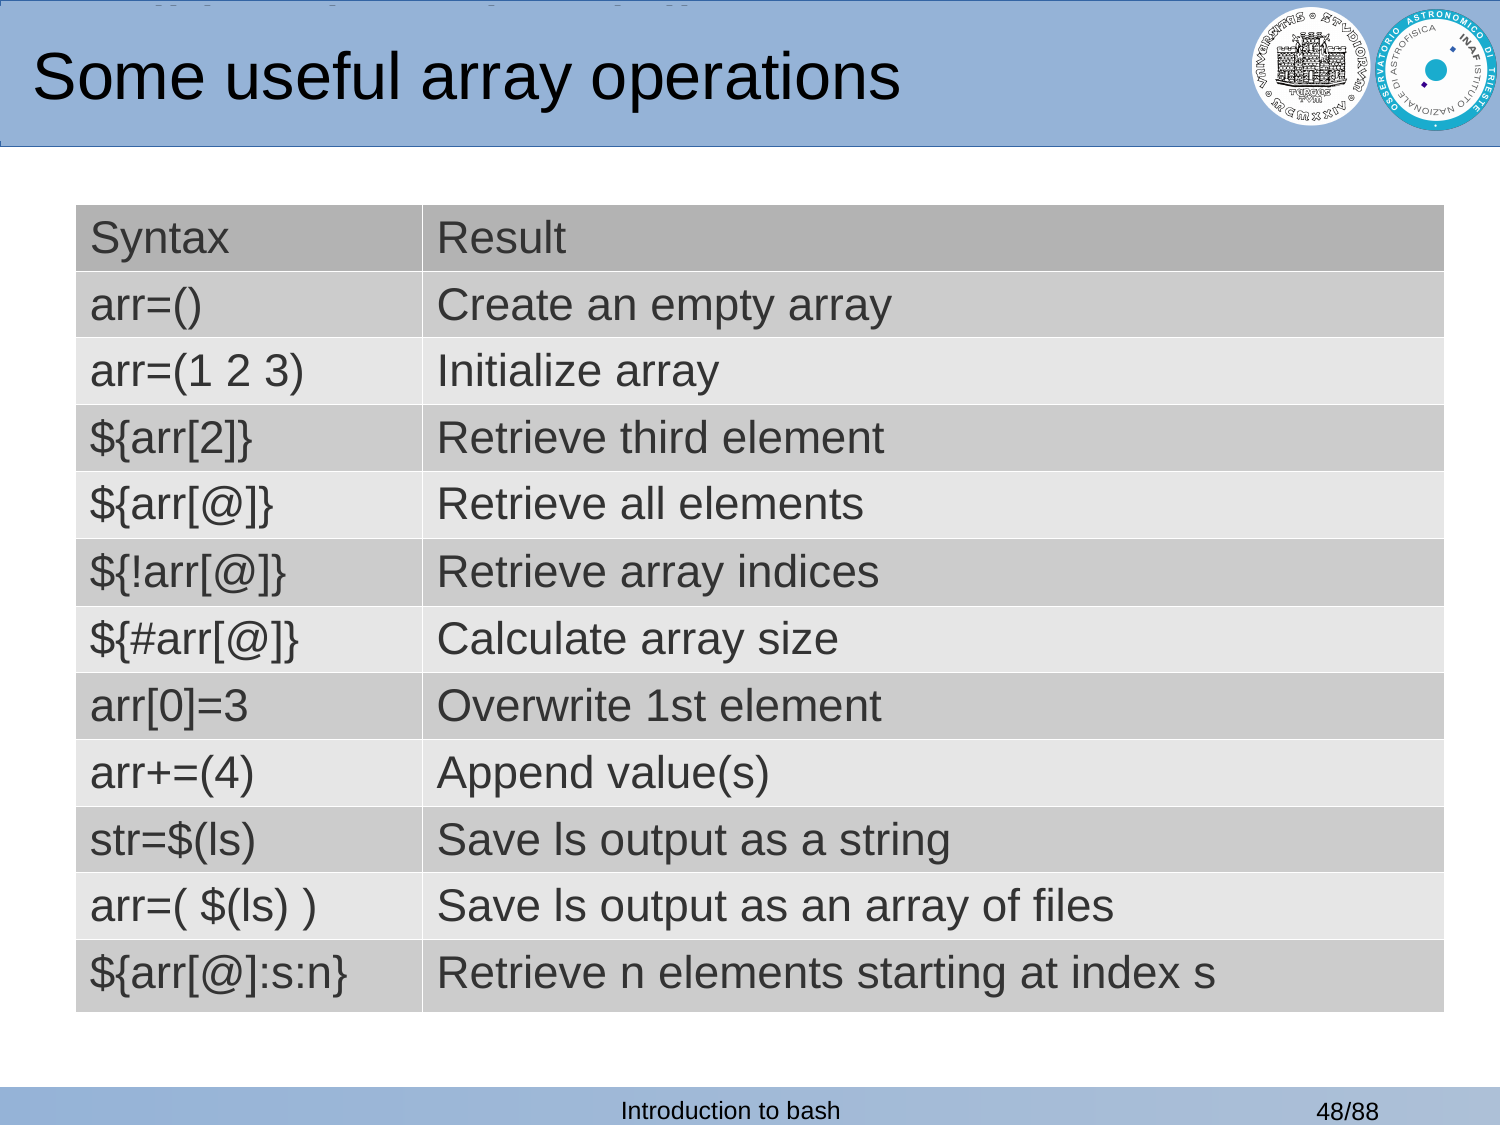

# Traditional service delivery
Some useful array operations
| Syntax | Result |
| --- | --- |
| arr=() | Create an empty array |
| arr=(1 2 3) | Initialize array |
| ${arr[2]} | Retrieve third element |
| ${arr[@]} | Retrieve all elements |
| ${!arr[@]} | Retrieve array indices |
| ${#arr[@]} | Calculate array size |
| arr[0]=3 | Overwrite 1st element |
| arr+=(4) | Append value(s) |
| str=$(ls) | Save ls output as a string |
| arr=( $(ls) ) | Save ls output as an array of files |
| ${arr[@]:s:n} | Retrieve n elements starting at index s |